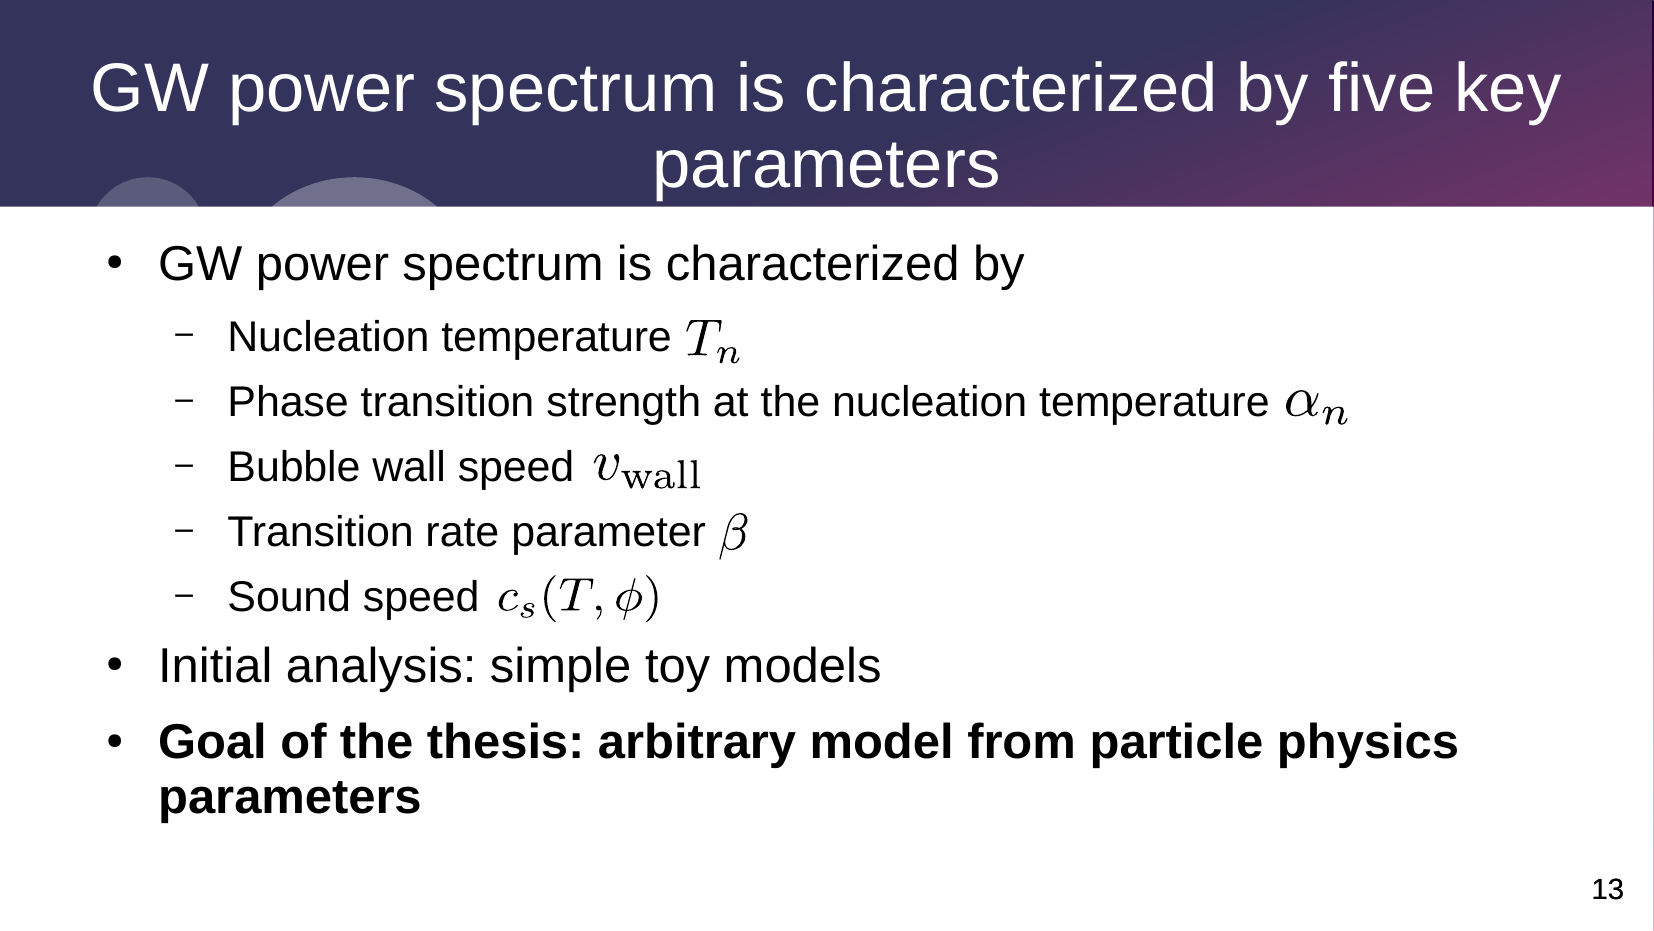

# GW power spectrum is characterized by five key parameters
GW power spectrum is characterized by
Nucleation temperature
Phase transition strength at the nucleation temperature
Bubble wall speed
Transition rate parameter
Sound speed
Initial analysis: simple toy models
Goal of the thesis: arbitrary model from particle physics parameters
13